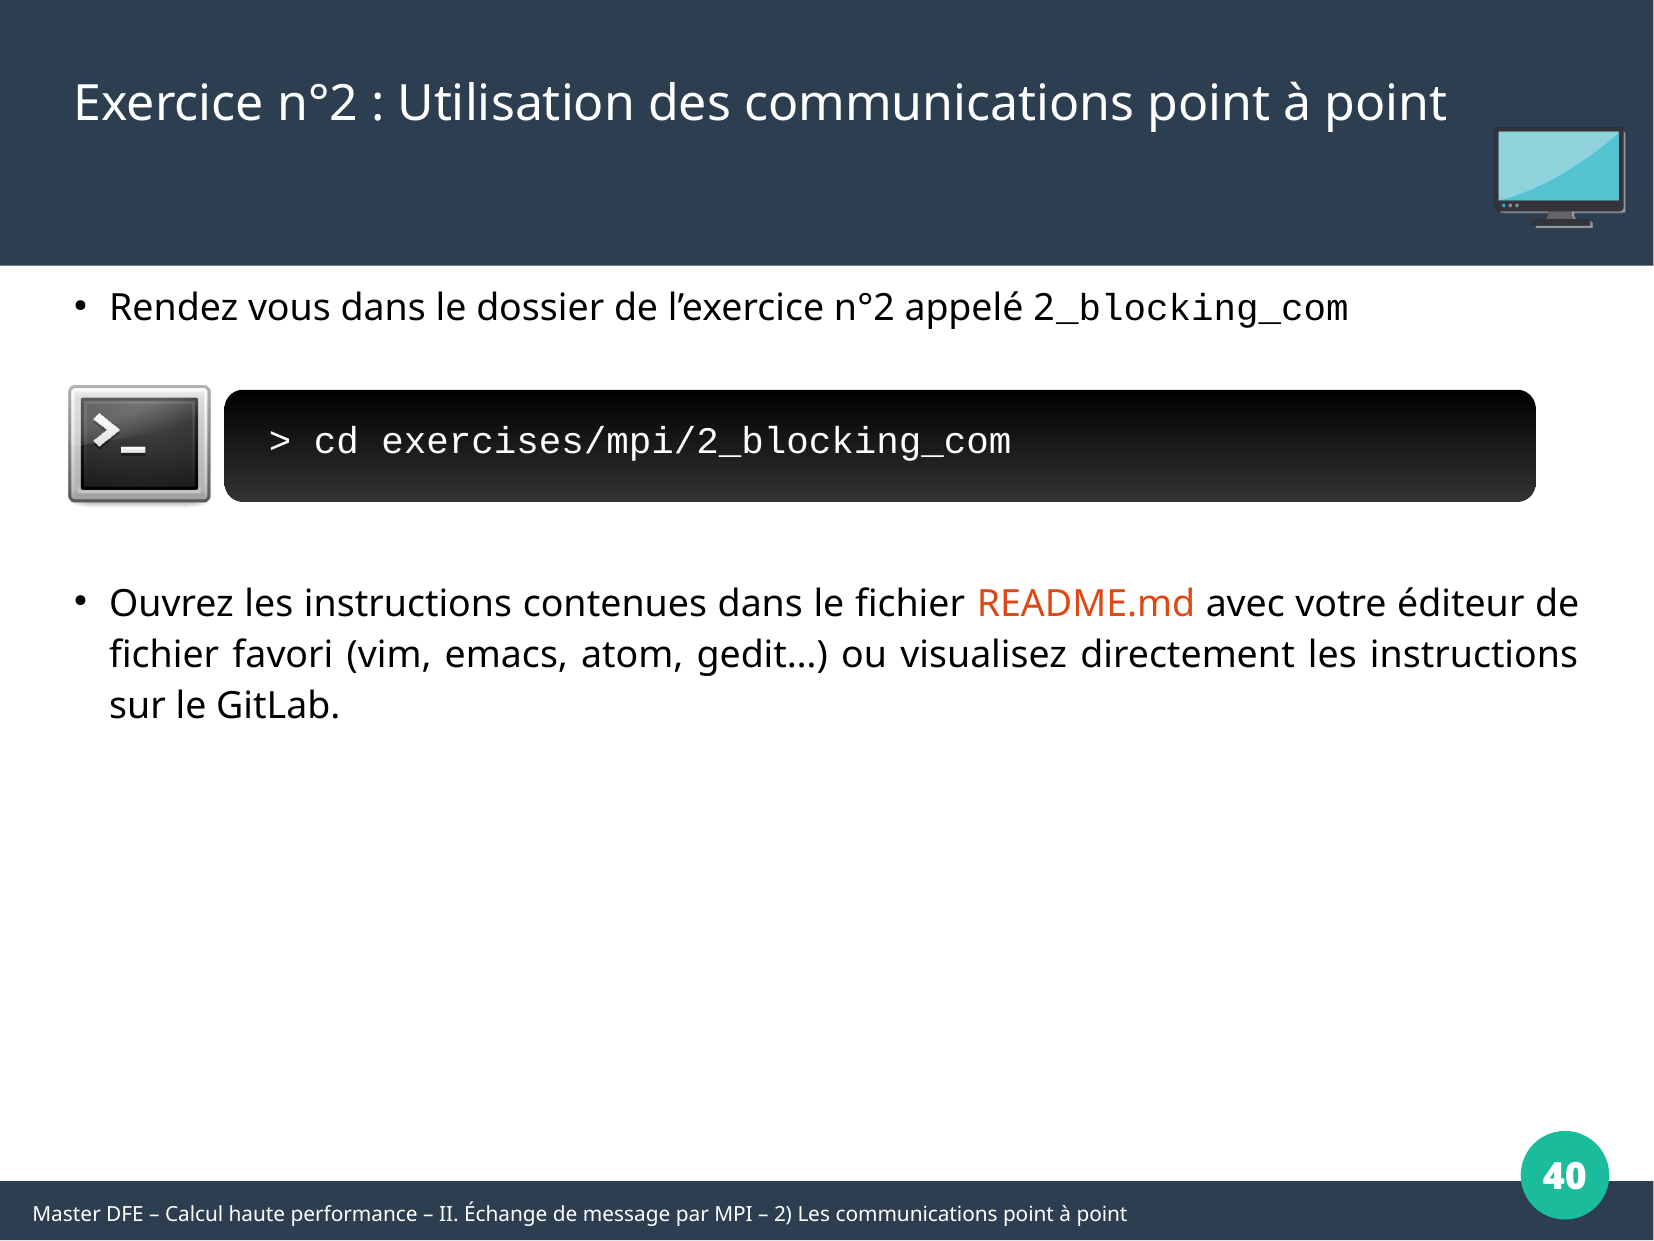

Exercice n°2 : Utilisation des communications point à point
Rendez vous dans le dossier de l’exercice n°2 appelé 2_blocking_com
> cd exercises/mpi/2_blocking_com
Ouvrez les instructions contenues dans le fichier README.md avec votre éditeur de fichier favori (vim, emacs, atom, gedit…) ou visualisez directement les instructions sur le GitLab.
40
Master DFE – Calcul haute performance – II. Échange de message par MPI – 2) Les communications point à point